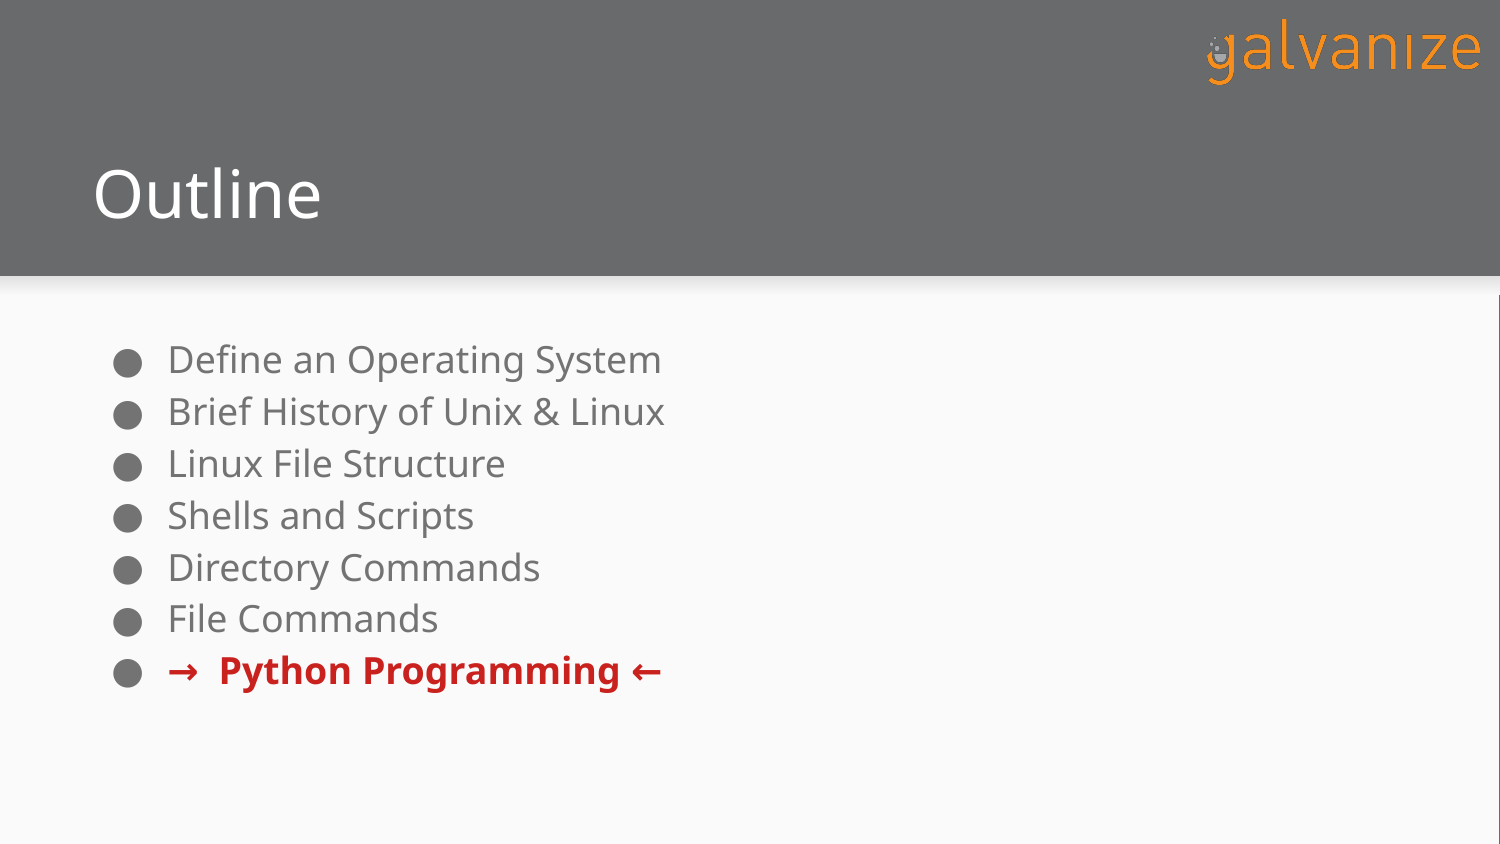

# Outline
Define an Operating System
Brief History of Unix & Linux
Linux File Structure
Shells and Scripts
Directory Commands
File Commands
→ Python Programming ←